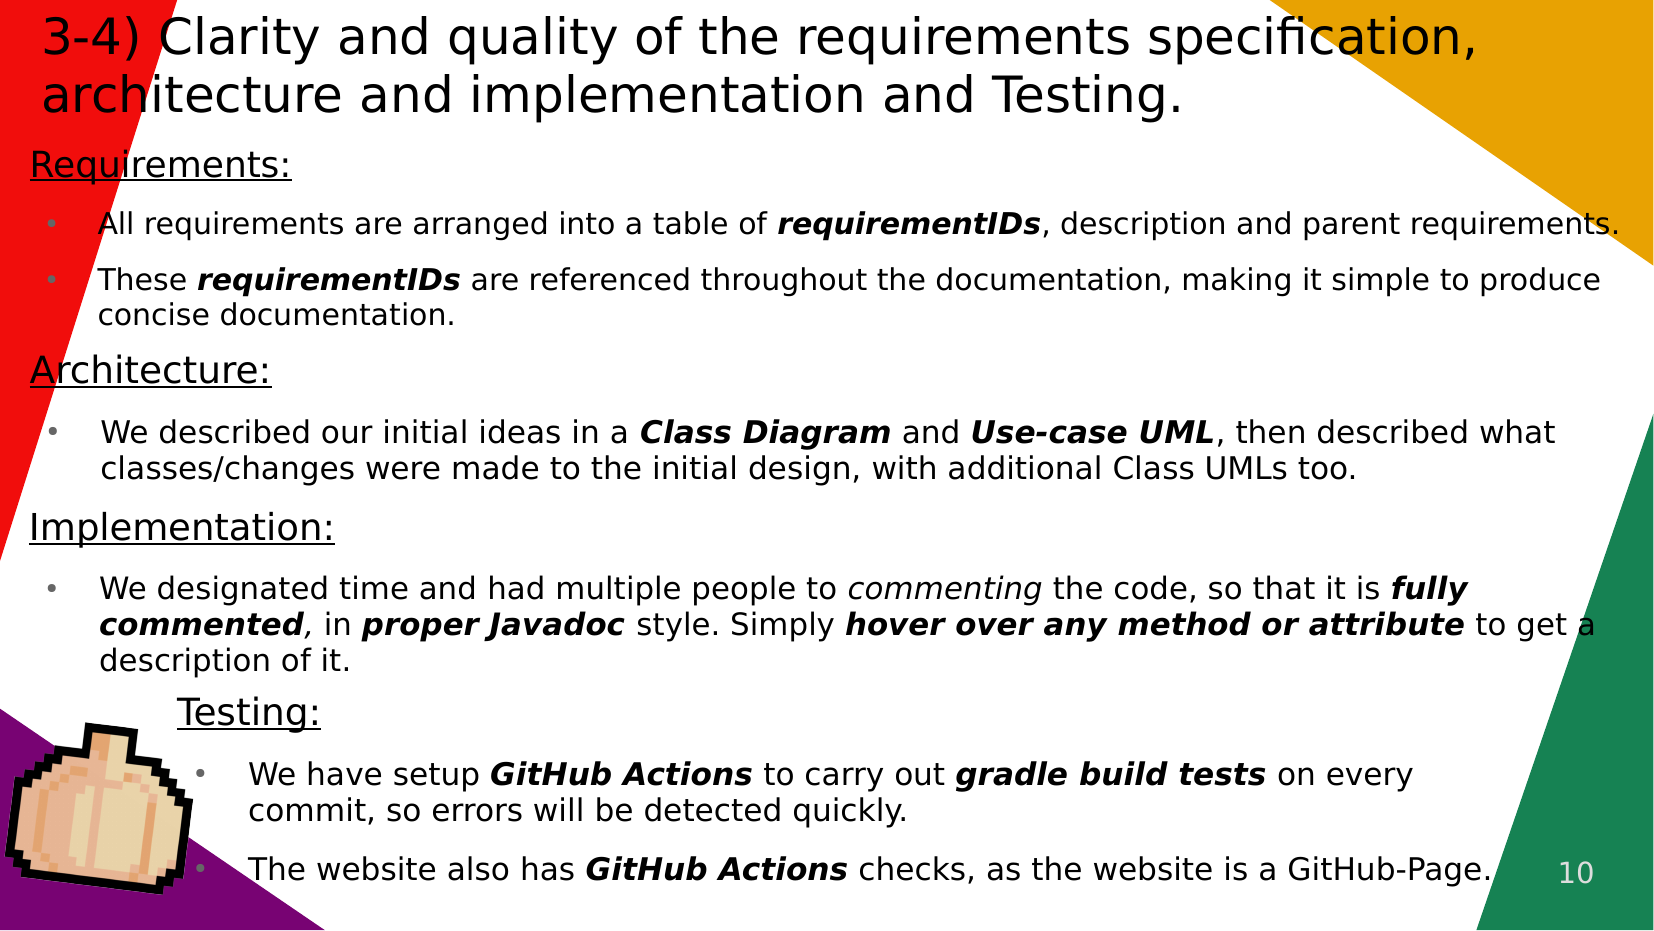

# 3-4) Clarity and quality of the requirements specification, architecture and implementation and Testing.
Requirements:
All requirements are arranged into a table of requirementIDs, description and parent requirements.
These requirementIDs are referenced throughout the documentation, making it simple to produce concise documentation.
Architecture:
We described our initial ideas in a Class Diagram and Use-case UML, then described what classes/changes were made to the initial design, with additional Class UMLs too.
Implementation:
We designated time and had multiple people to commenting the code, so that it is fully commented, in proper Javadoc style. Simply hover over any method or attribute to get a description of it.
Testing:
We have setup GitHub Actions to carry out gradle build tests on every commit, so errors will be detected quickly.
The website also has GitHub Actions checks, as the website is a GitHub-Page.
10